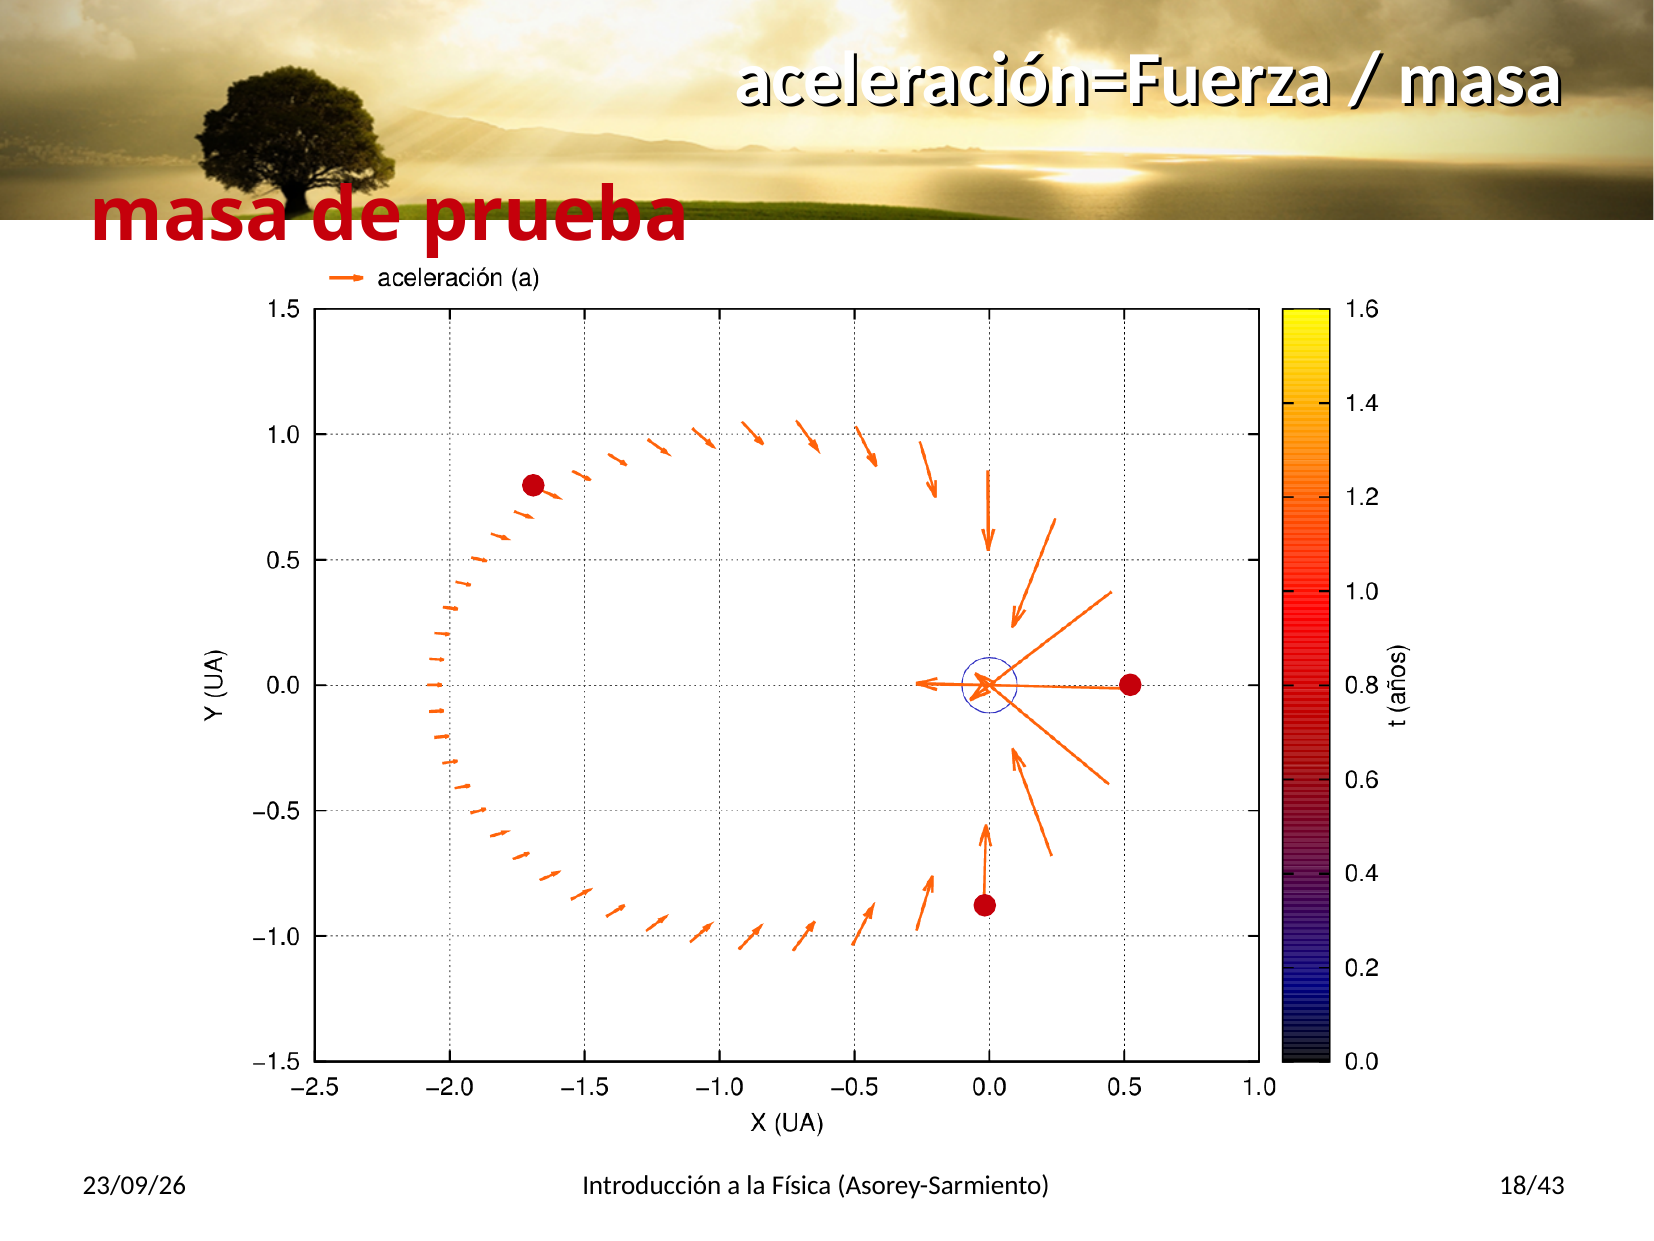

# aceleración=Fuerza / masa
masa de prueba
Introducción a la Física (Asorey-Sarmiento)
18